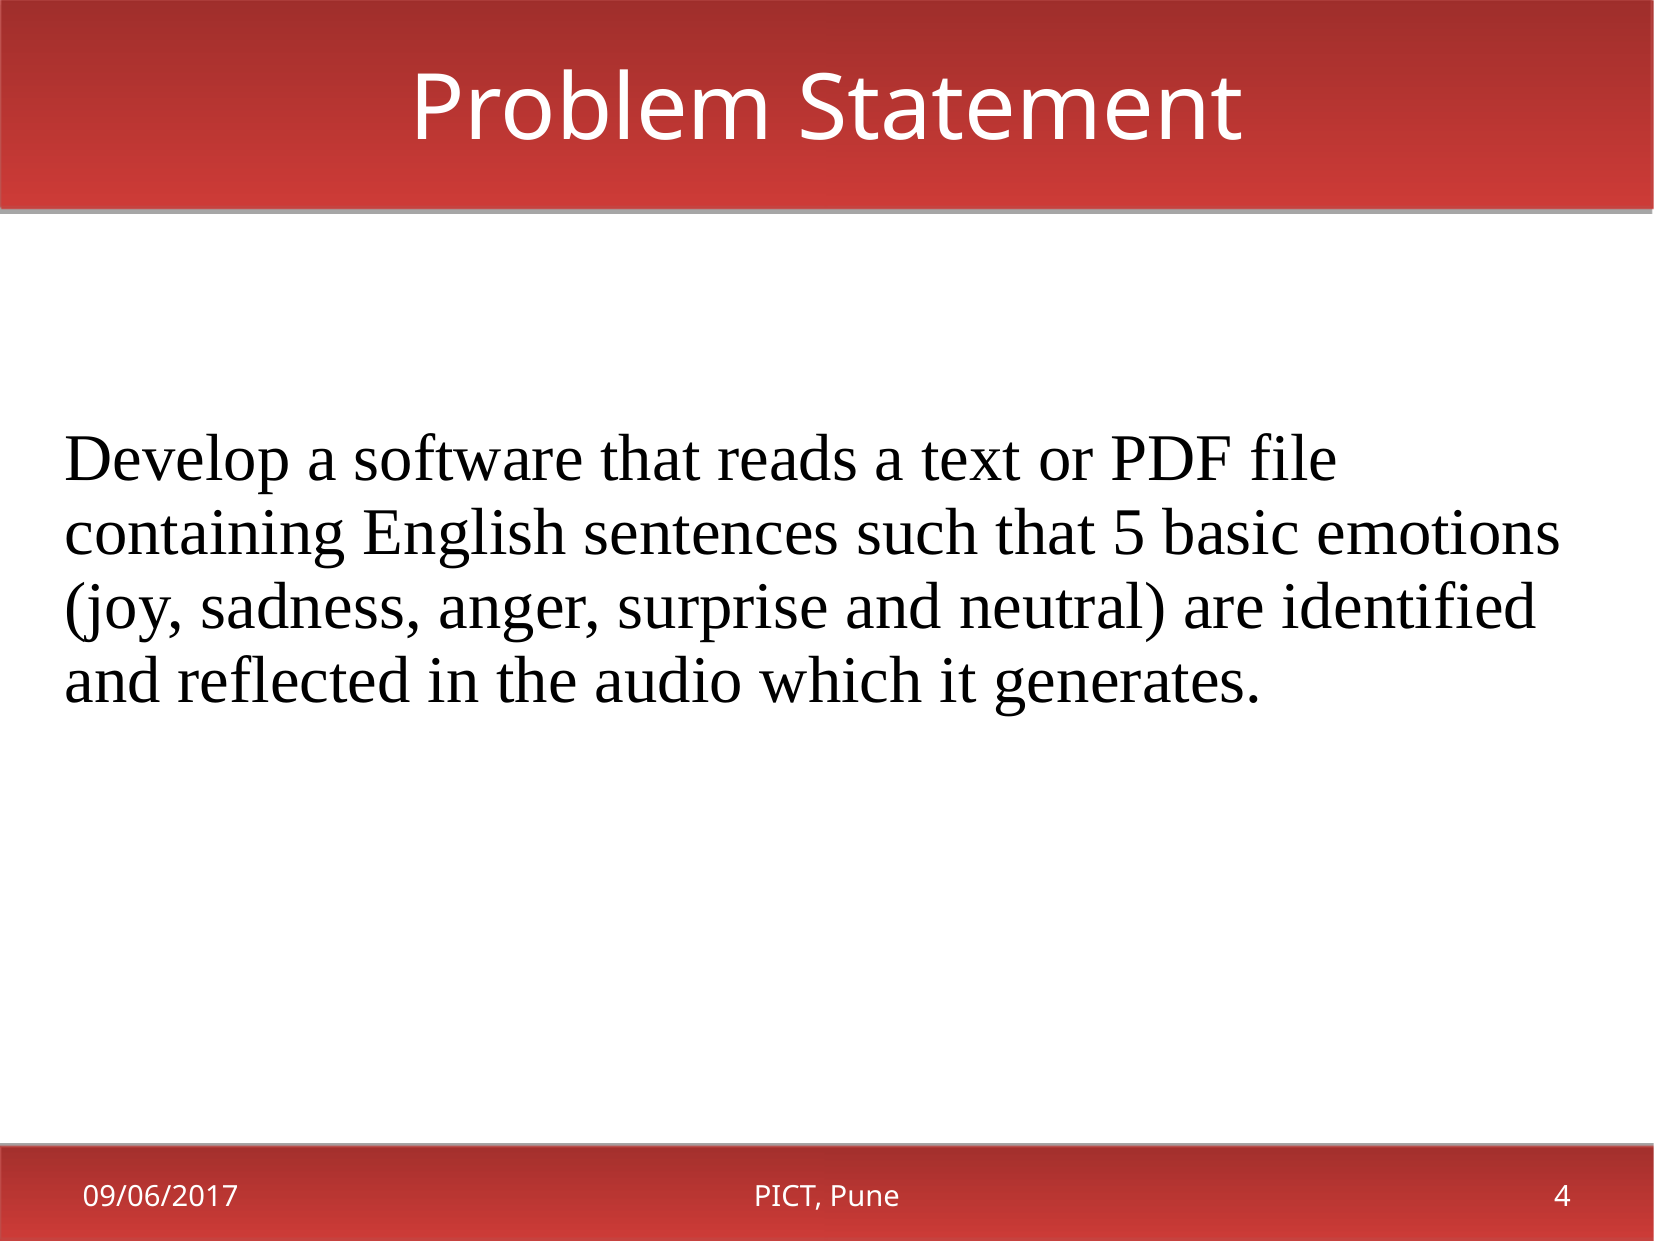

# Problem Statement
Develop a software that reads a text or PDF file containing English sentences such that 5 basic emotions (joy, sadness, anger, surprise and neutral) are identified and reflected in the audio which it generates.
09/06/2017
PICT, Pune
4